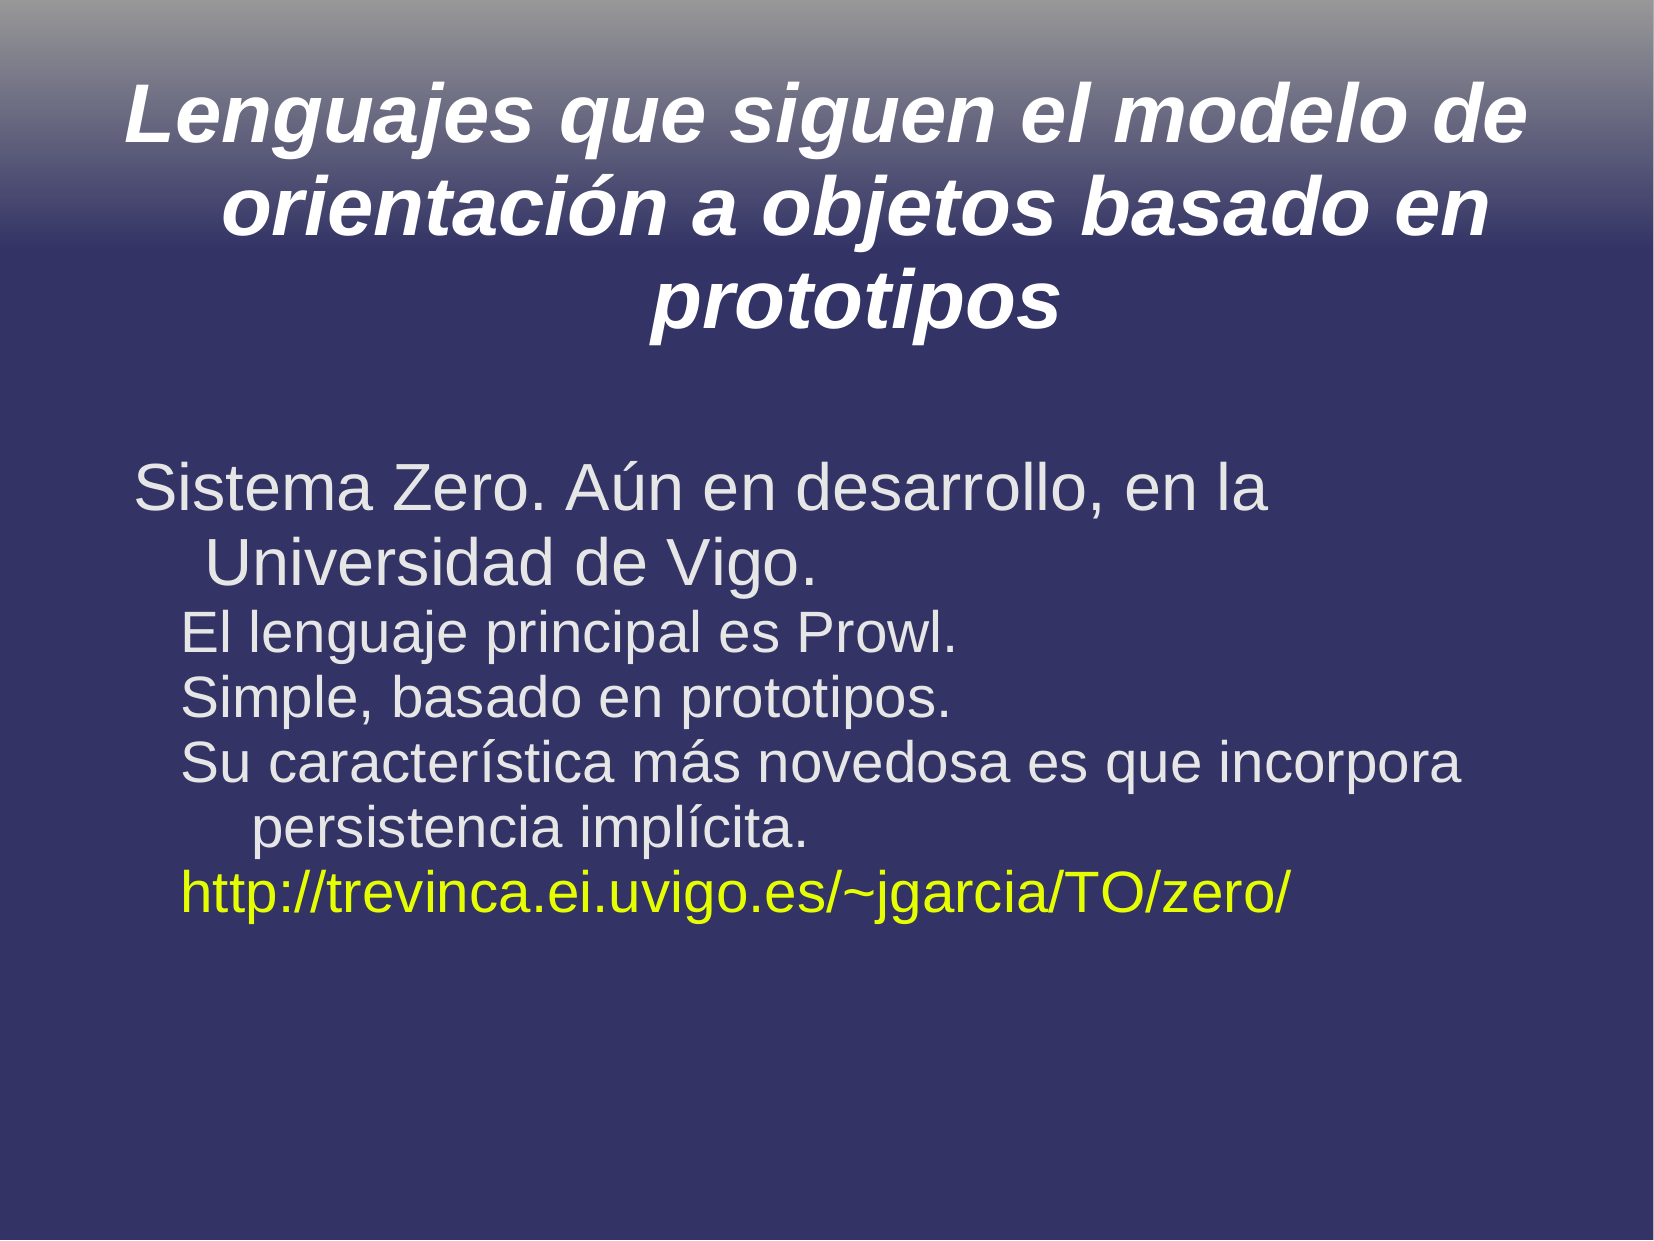

# Lenguajes que siguen el modelo de orientación a objetos basado en prototipos
Sistema Zero. Aún en desarrollo, en la Universidad de Vigo.
El lenguaje principal es Prowl.
Simple, basado en prototipos.
Su característica más novedosa es que incorpora persistencia implícita.
http://trevinca.ei.uvigo.es/~jgarcia/TO/zero/